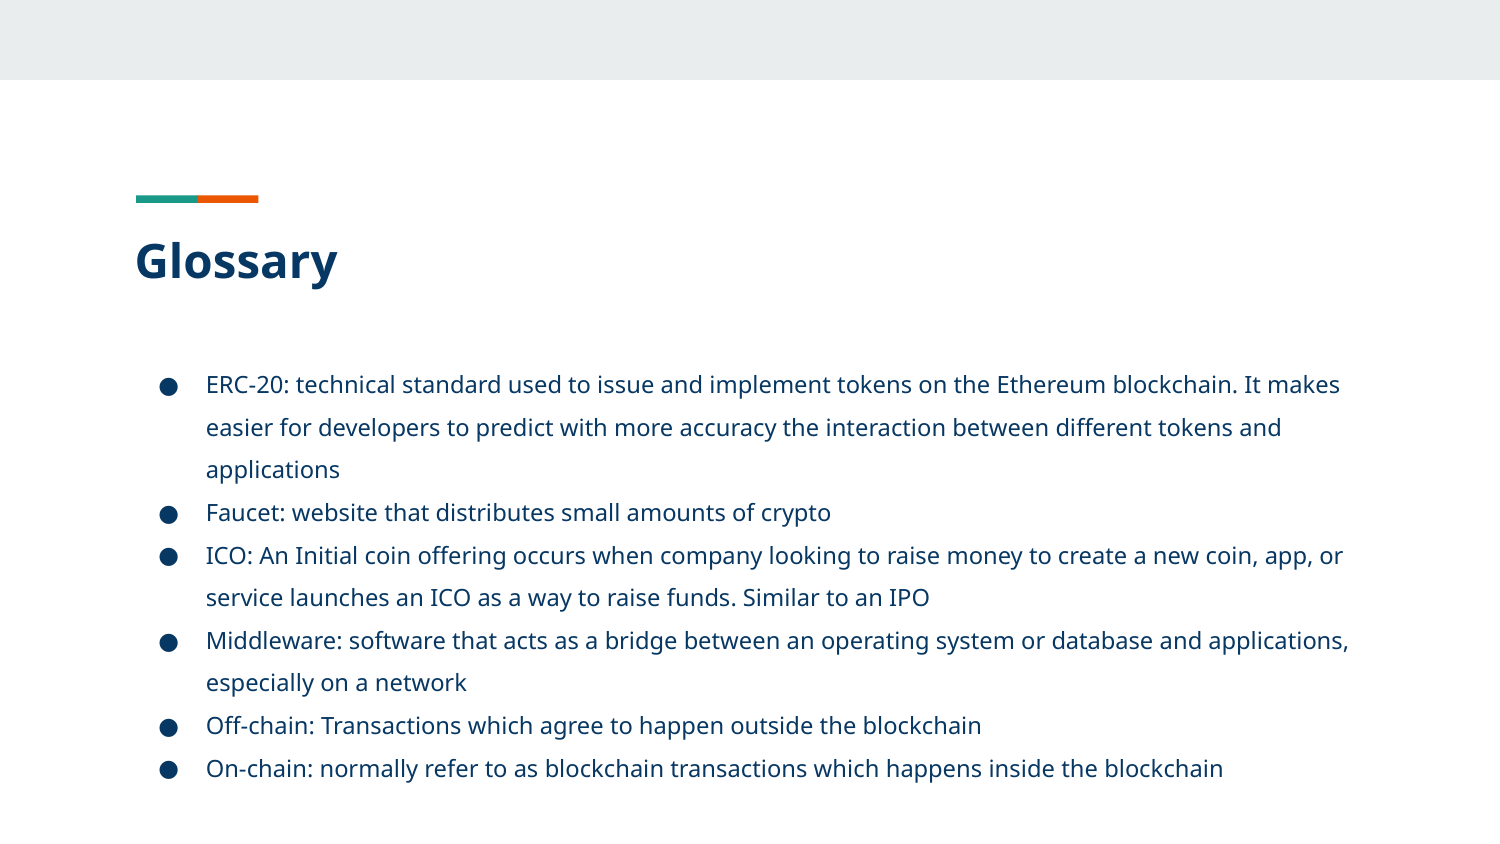

# Glossary
ERC-20: technical standard used to issue and implement tokens on the Ethereum blockchain. It makes easier for developers to predict with more accuracy the interaction between different tokens and applications
Faucet: website that distributes small amounts of crypto
ICO: An Initial coin offering occurs when company looking to raise money to create a new coin, app, or service launches an ICO as a way to raise funds. Similar to an IPO
Middleware: software that acts as a bridge between an operating system or database and applications, especially on a network
Off-chain: Transactions which agree to happen outside the blockchain
On-chain: normally refer to as blockchain transactions which happens inside the blockchain